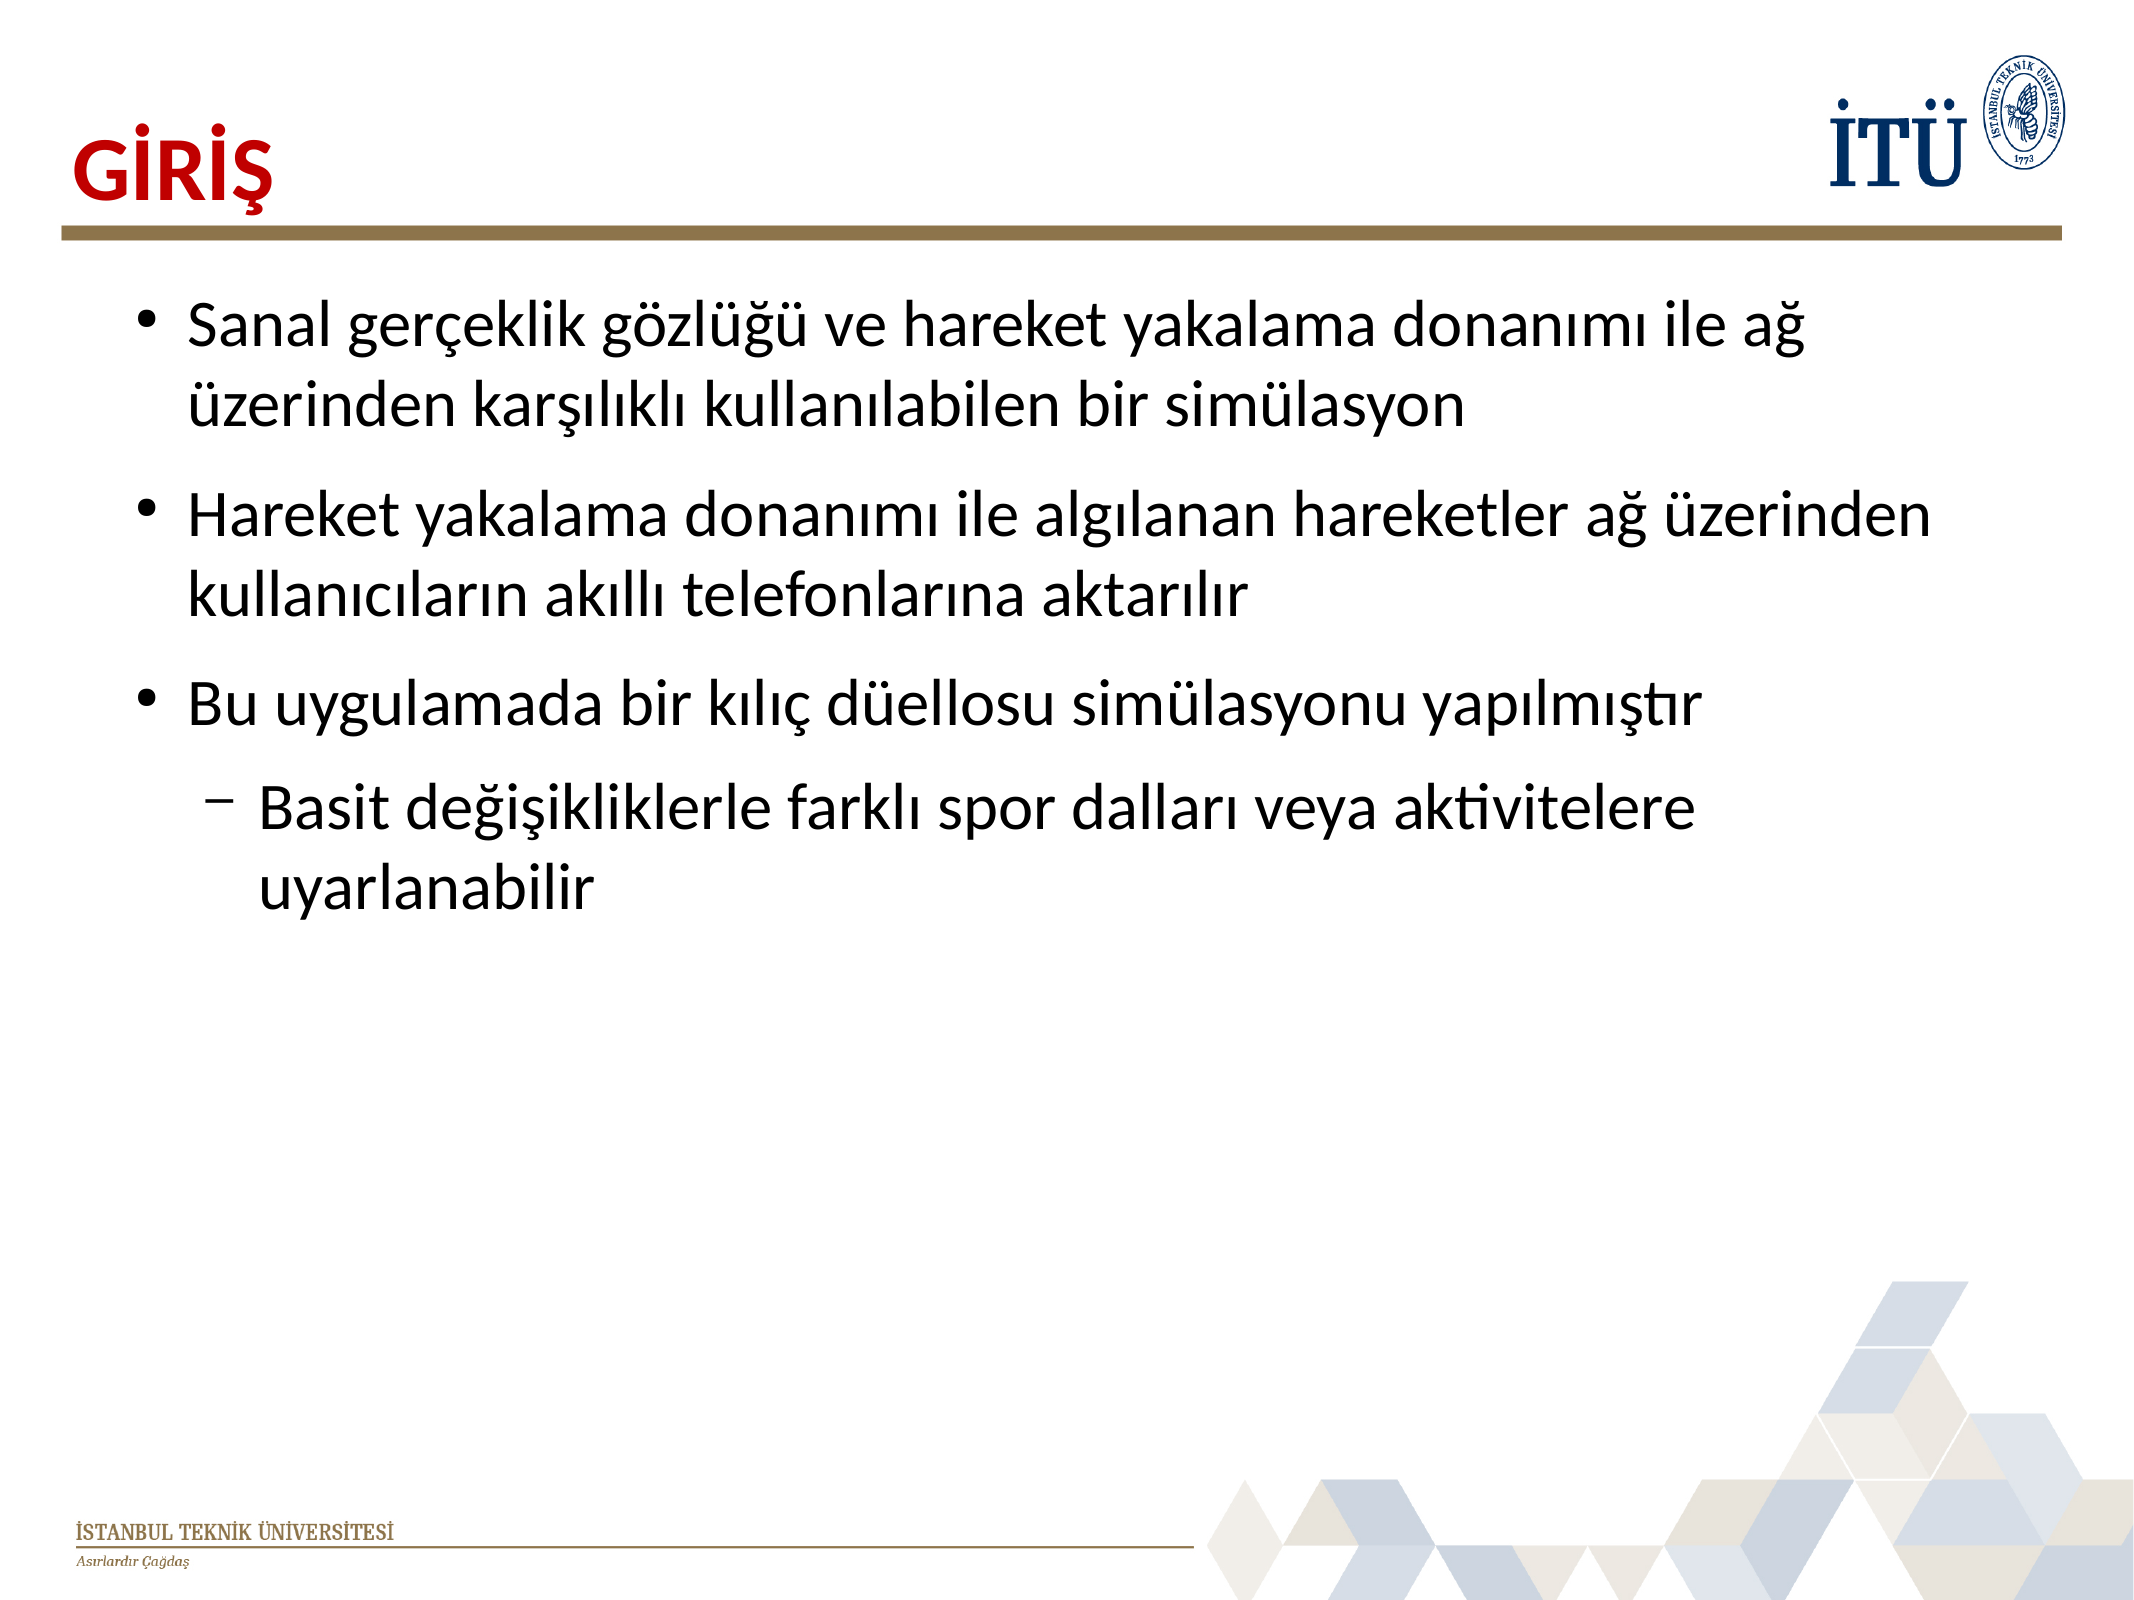

GİRİŞ
# Sanal gerçeklik gözlüğü ve hareket yakalama donanımı ile ağ üzerinden karşılıklı kullanılabilen bir simülasyon
Hareket yakalama donanımı ile algılanan hareketler ağ üzerinden kullanıcıların akıllı telefonlarına aktarılır
Bu uygulamada bir kılıç düellosu simülasyonu yapılmıştır
Basit değişikliklerle farklı spor dalları veya aktivitelere uyarlanabilir